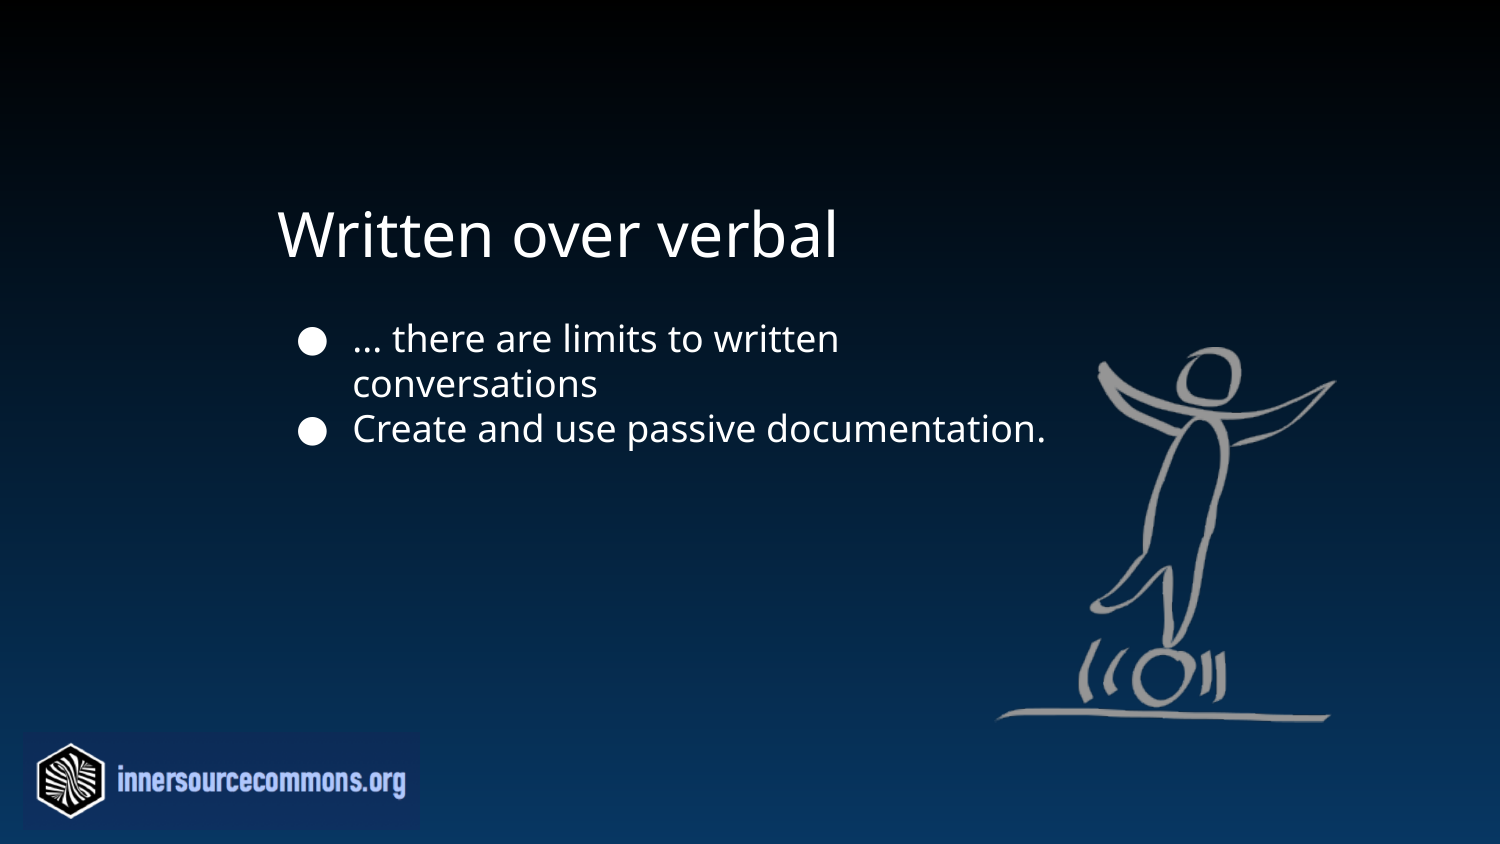

Written over verbal
... there are limits to written conversations
Create and use passive documentation.